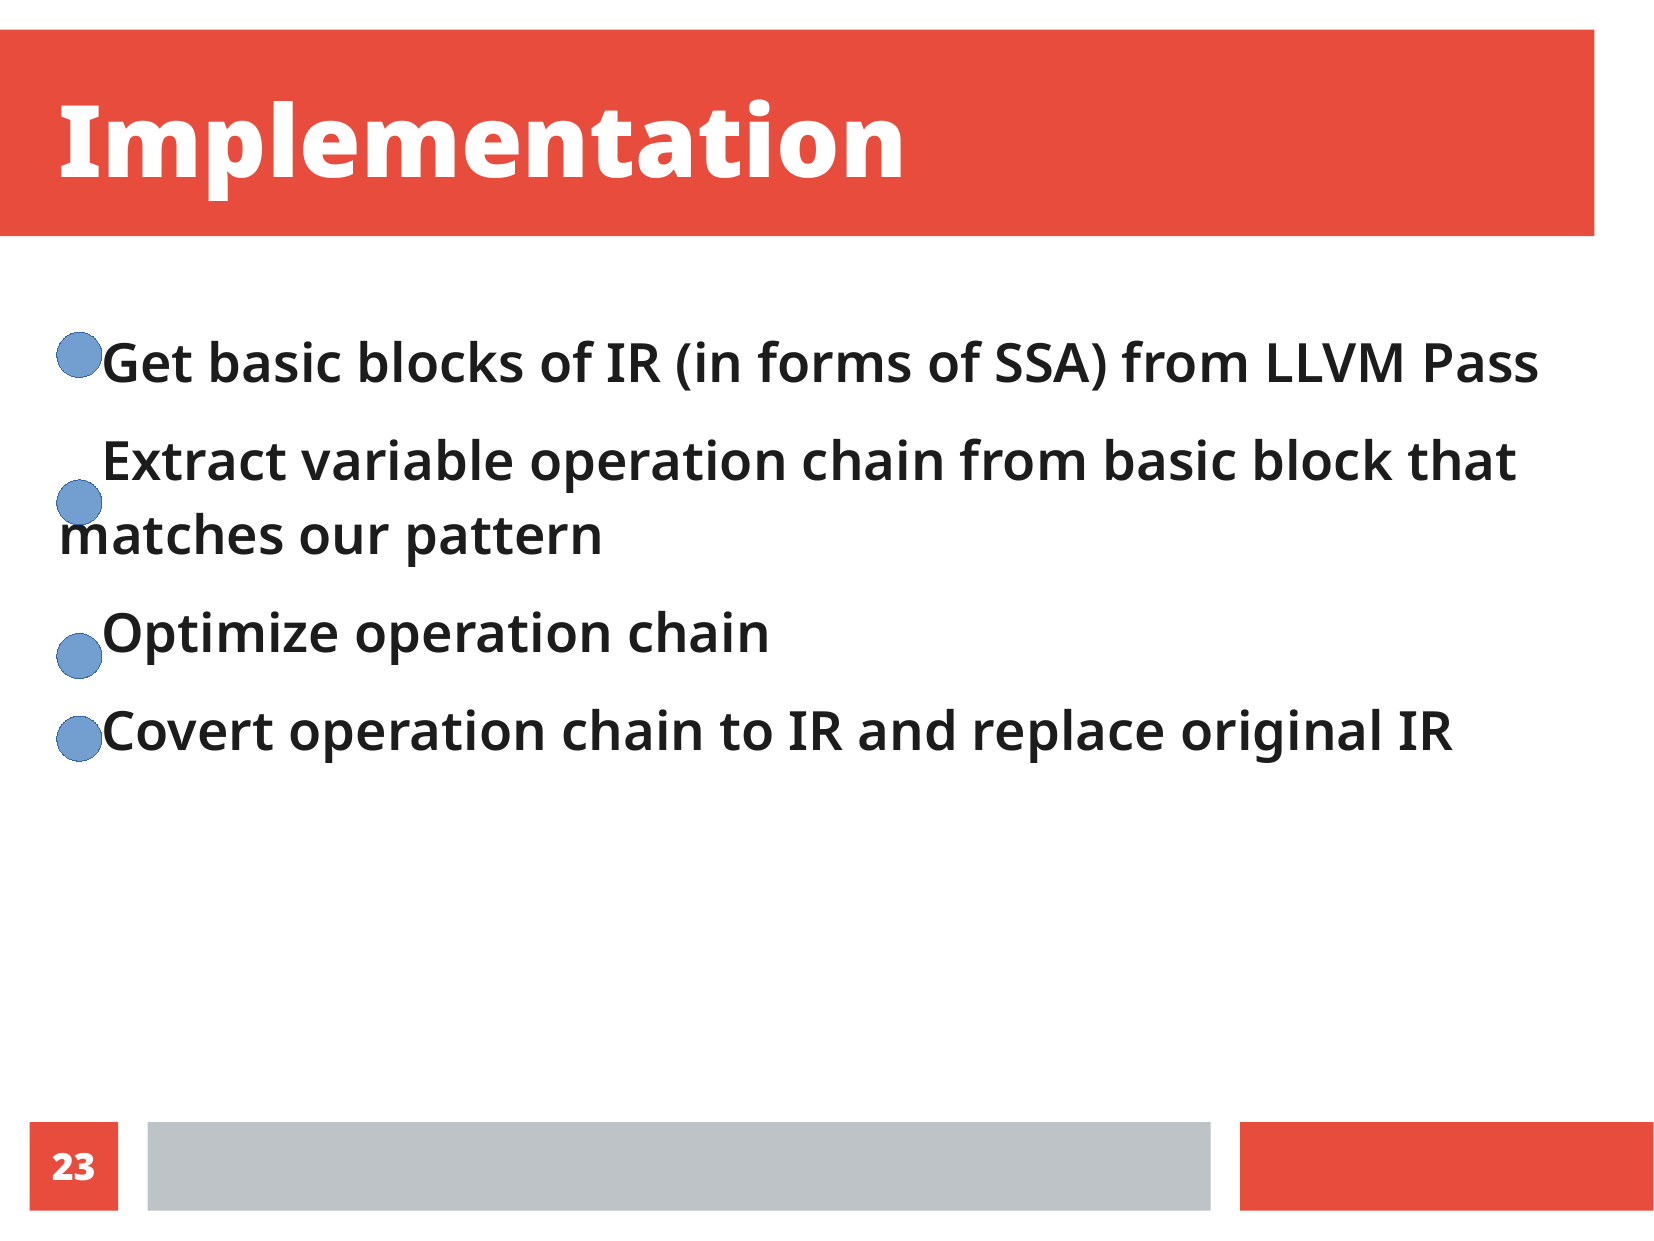

# Implementation
 Get basic blocks of IR (in forms of SSA) from LLVM Pass
 Extract variable operation chain from basic block that matches our pattern
 Optimize operation chain
 Covert operation chain to IR and replace original IR
23